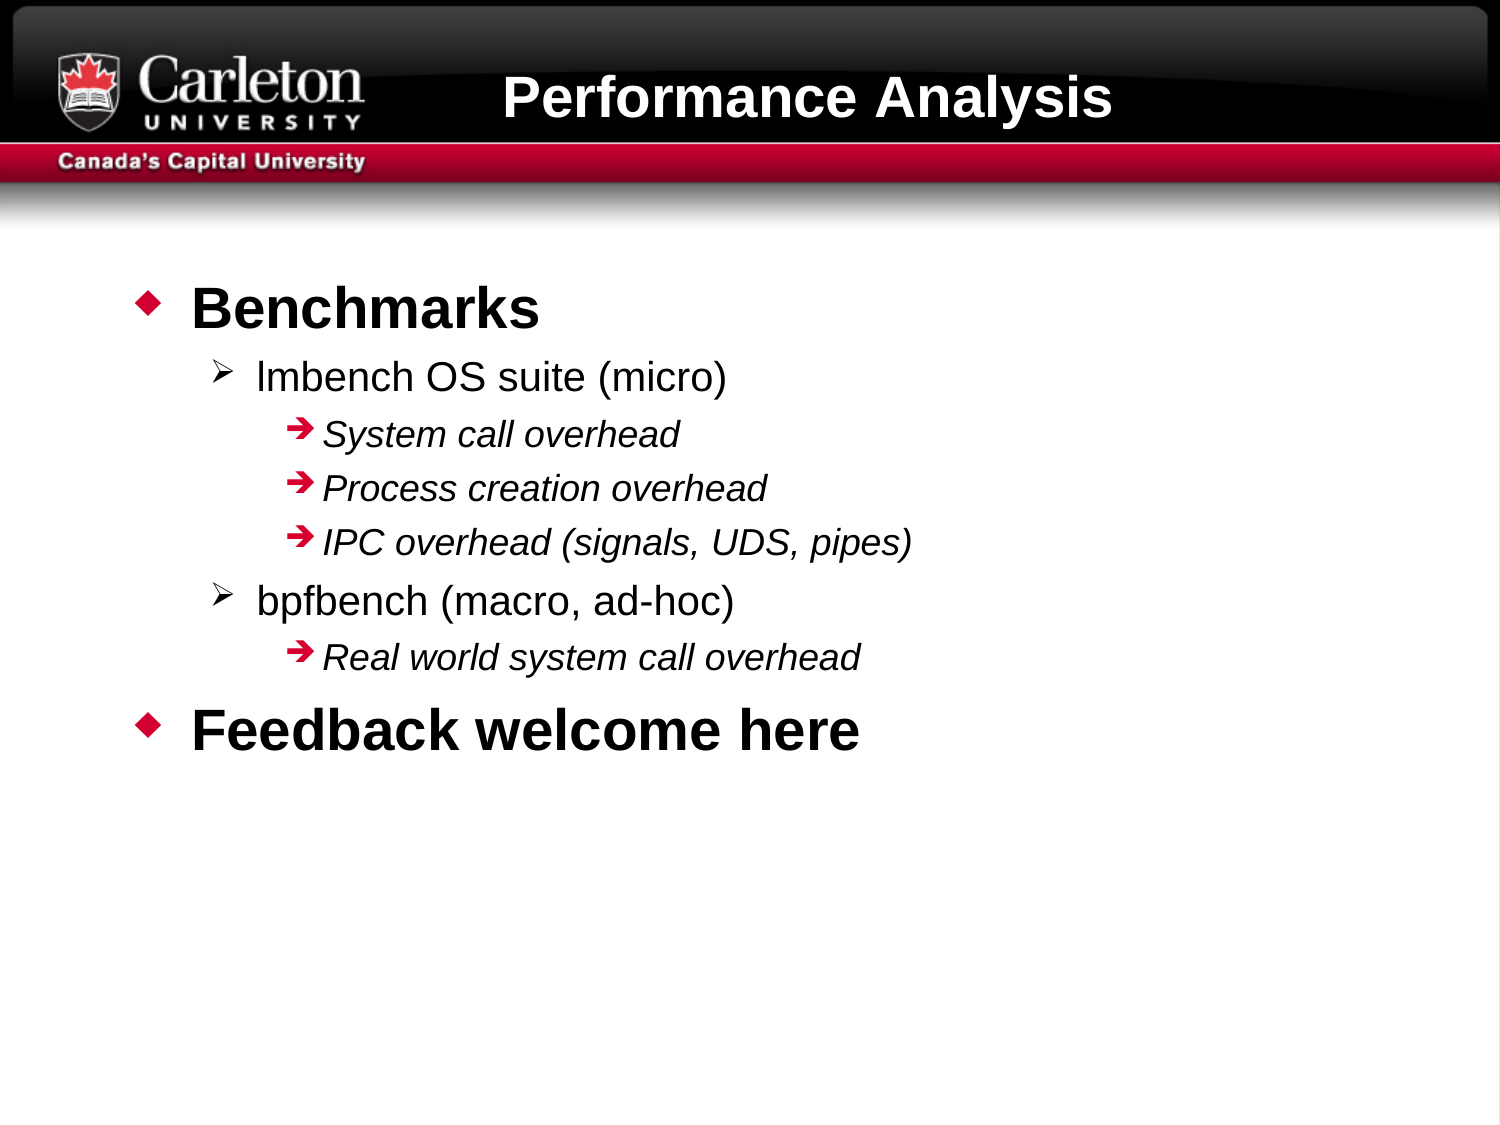

# Performance Analysis
Benchmarks
lmbench OS suite (micro)
System call overhead
Process creation overhead
IPC overhead (signals, UDS, pipes)
bpfbench (macro, ad-hoc)
Real world system call overhead
Feedback welcome here